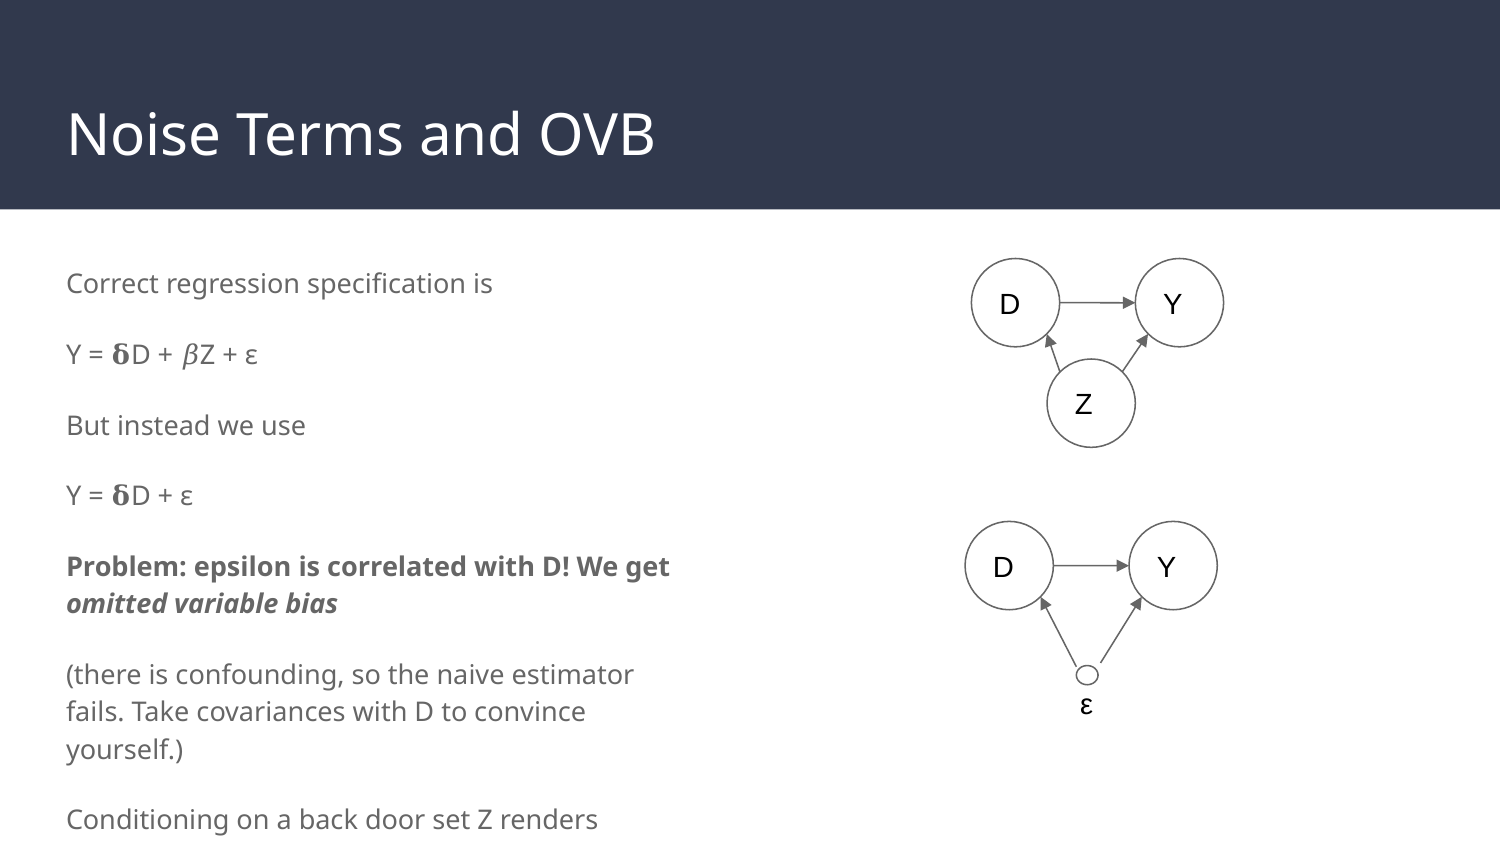

# Noise Terms and OVB
Correct regression specification is
Y = 𝛅D + 𝛽Z + ε
But instead we use
Y = 𝛅D + ε
Problem: epsilon is correlated with D! We get omitted variable bias
(there is confounding, so the naive estimator fails. Take covariances with D to convince yourself.)
Conditioning on a back door set Z renders epsilon independent of D!
D
Y
Z
D
Y
ε